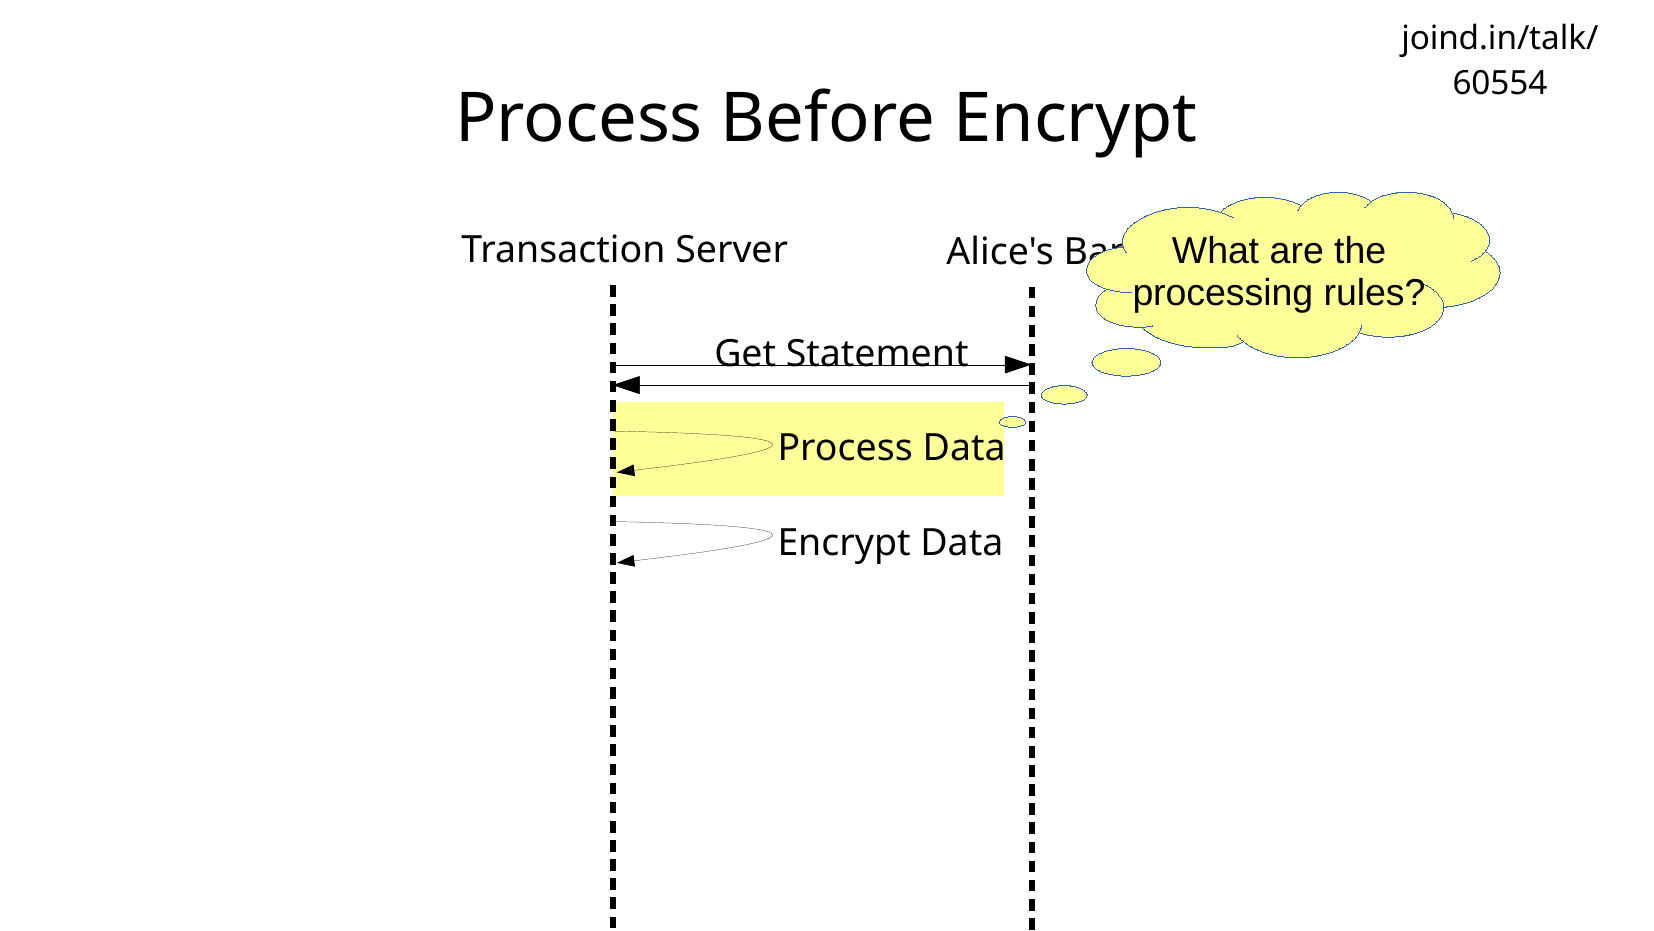

# Process Before Encrypt
What are the
processing rules?
Transaction Server
Alice's Bank
Get Statement
Process Data
Encrypt Data